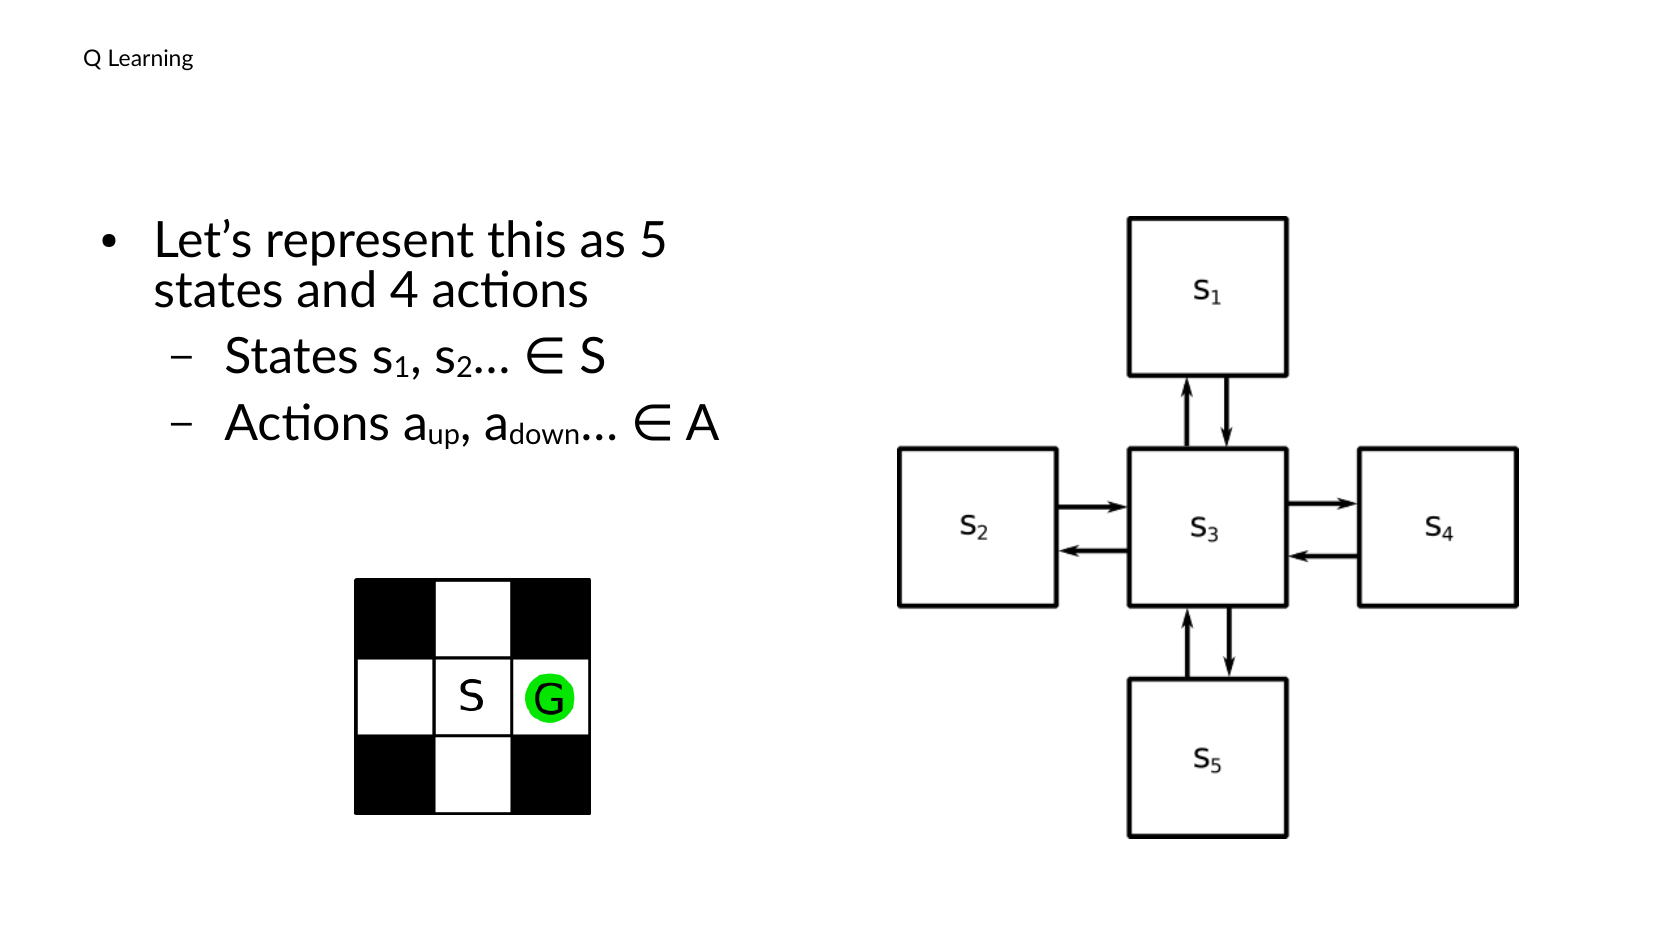

# Q Learning
Let’s represent this as 5 states and 4 actions
States s1, s2… ∈ S
Actions aup, adown… ∈ A